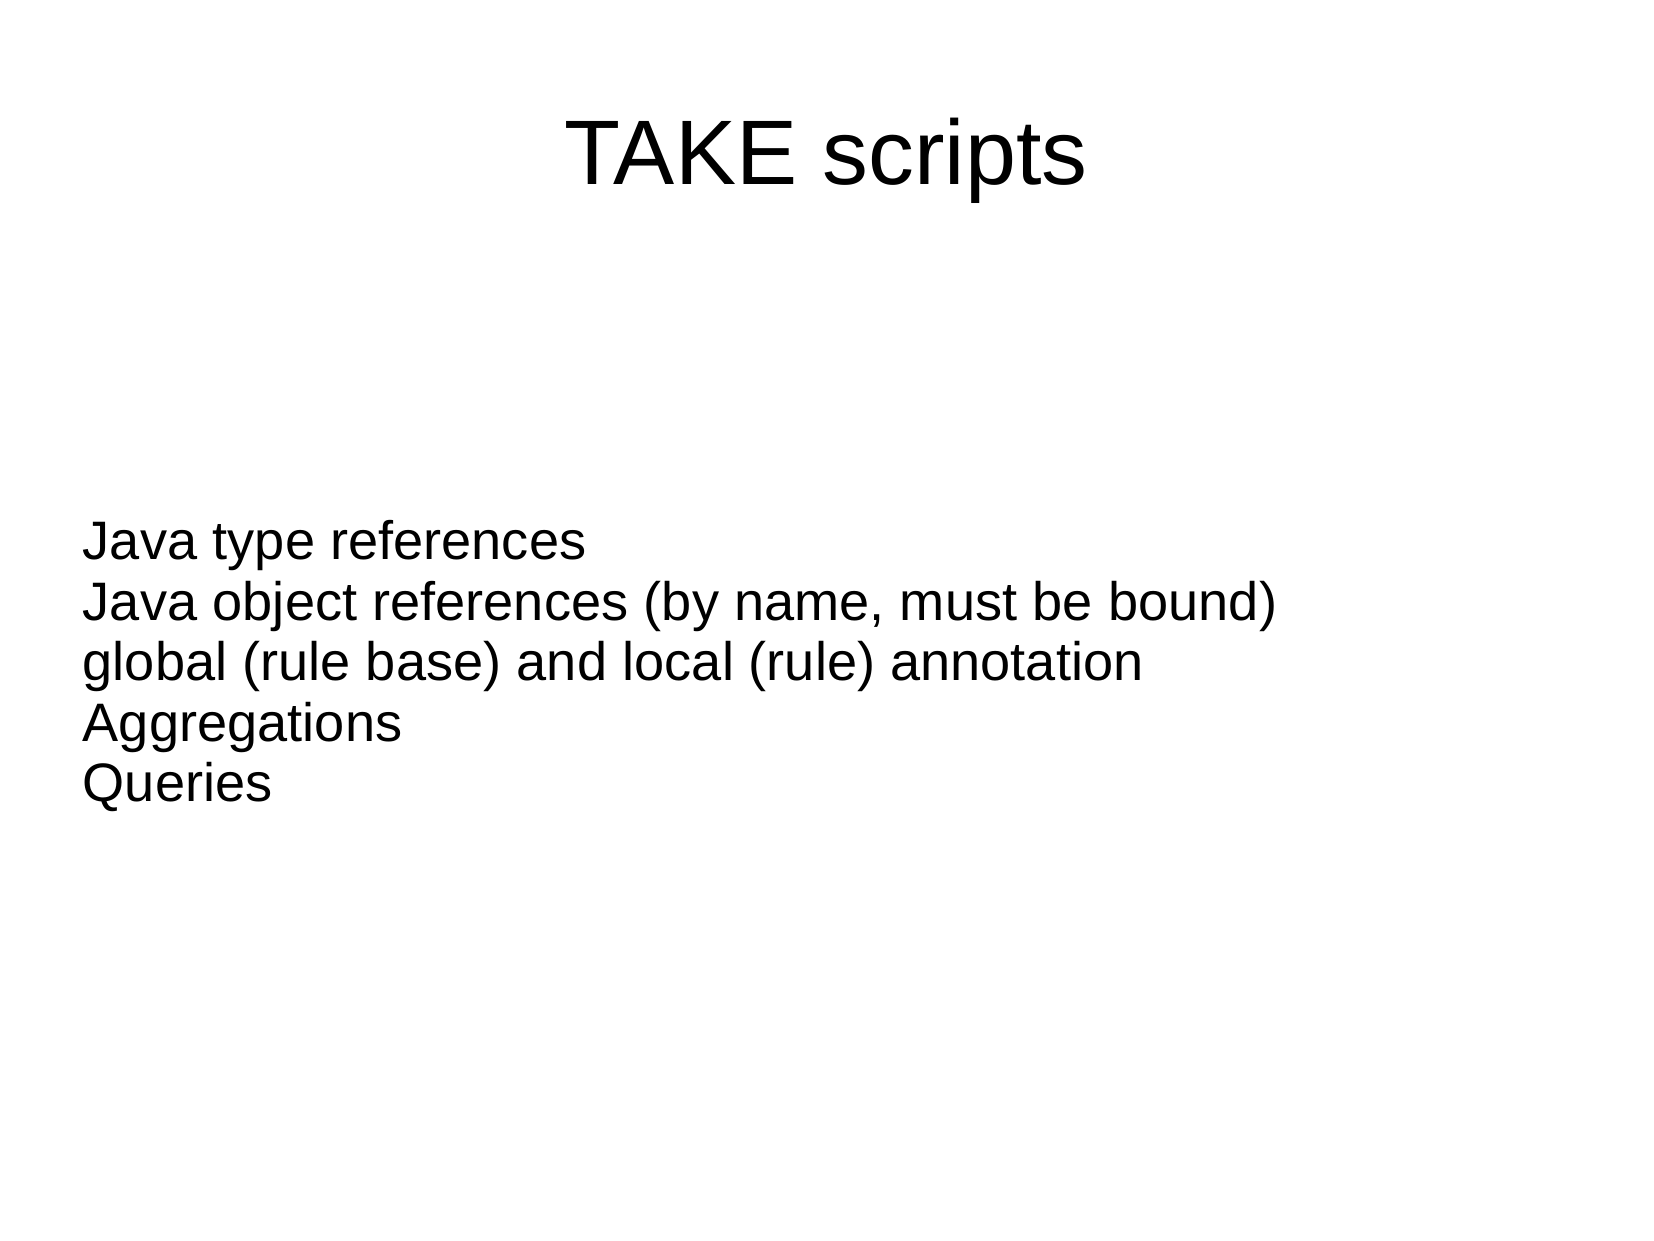

# TAKE scripts
Java type references
Java object references (by name, must be bound)
global (rule base) and local (rule) annotation
Aggregations
Queries